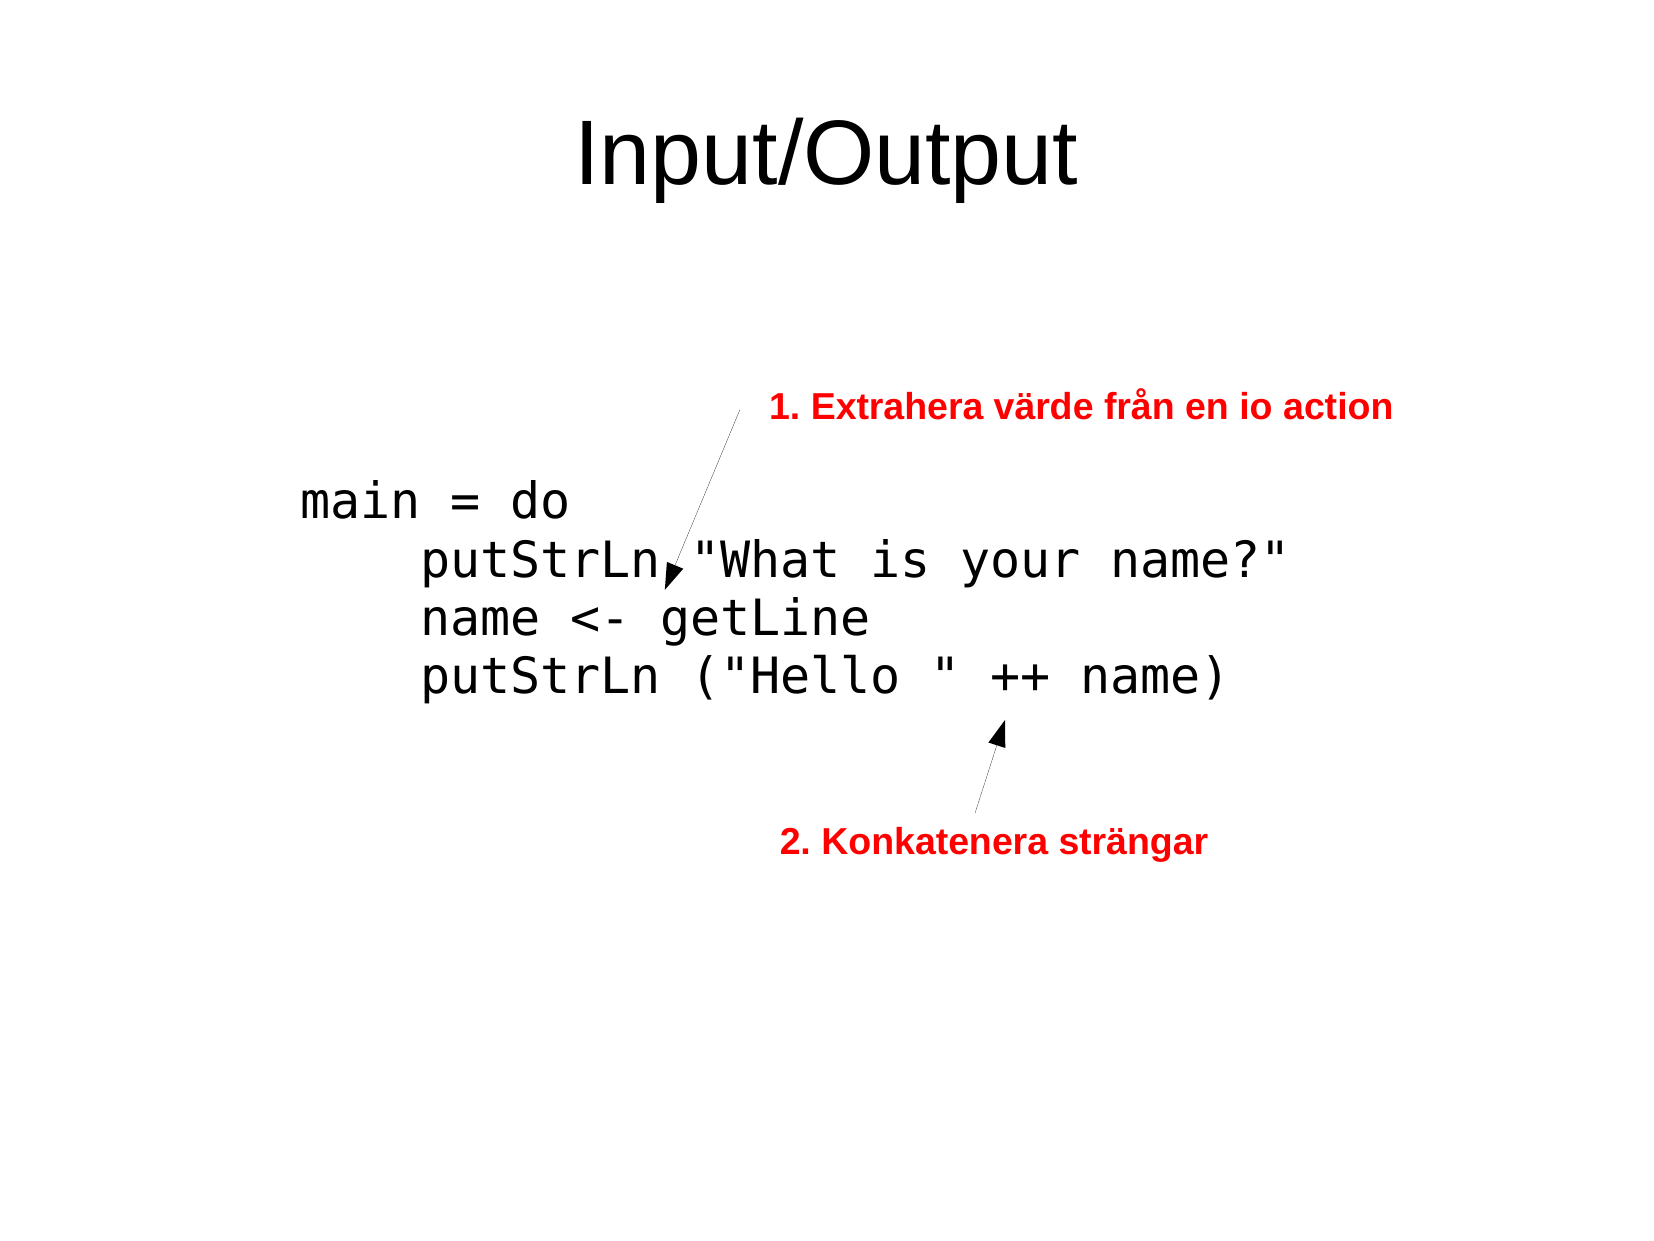

# Input/Output
1. Extrahera värde från en io action
main = do
 putStrLn "What is your name?"
 name <- getLine
 putStrLn ("Hello " ++ name)
2. Konkatenera strängar